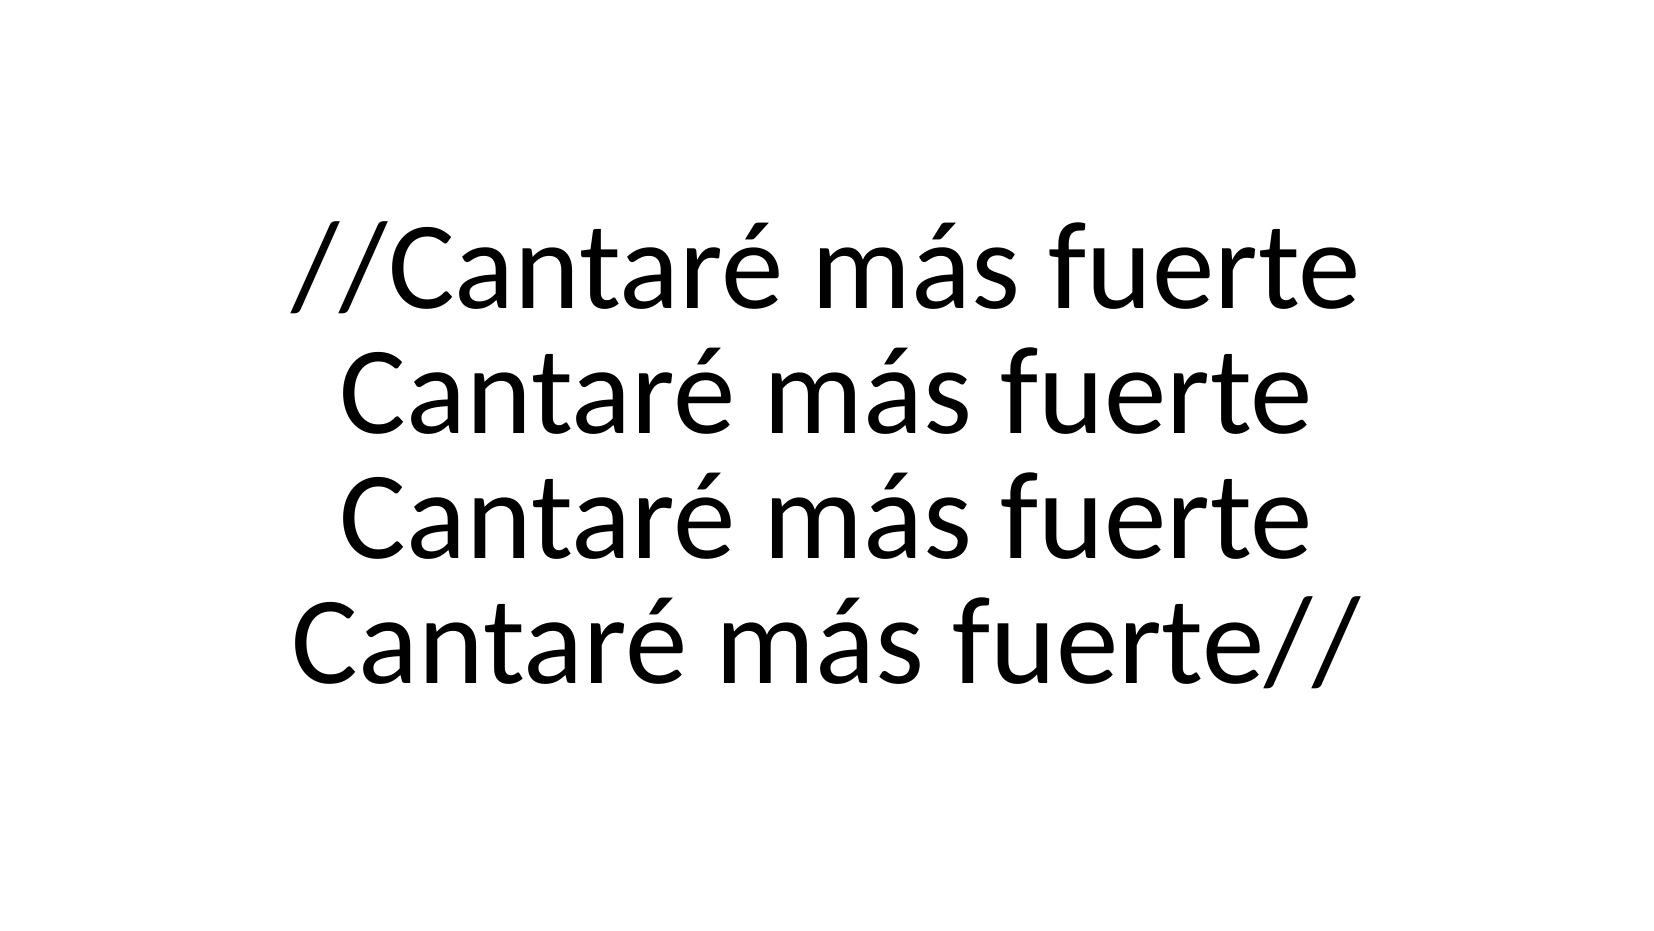

# //Cantaré más fuerte Cantaré más fuerte Cantaré más fuerte Cantaré más fuerte//